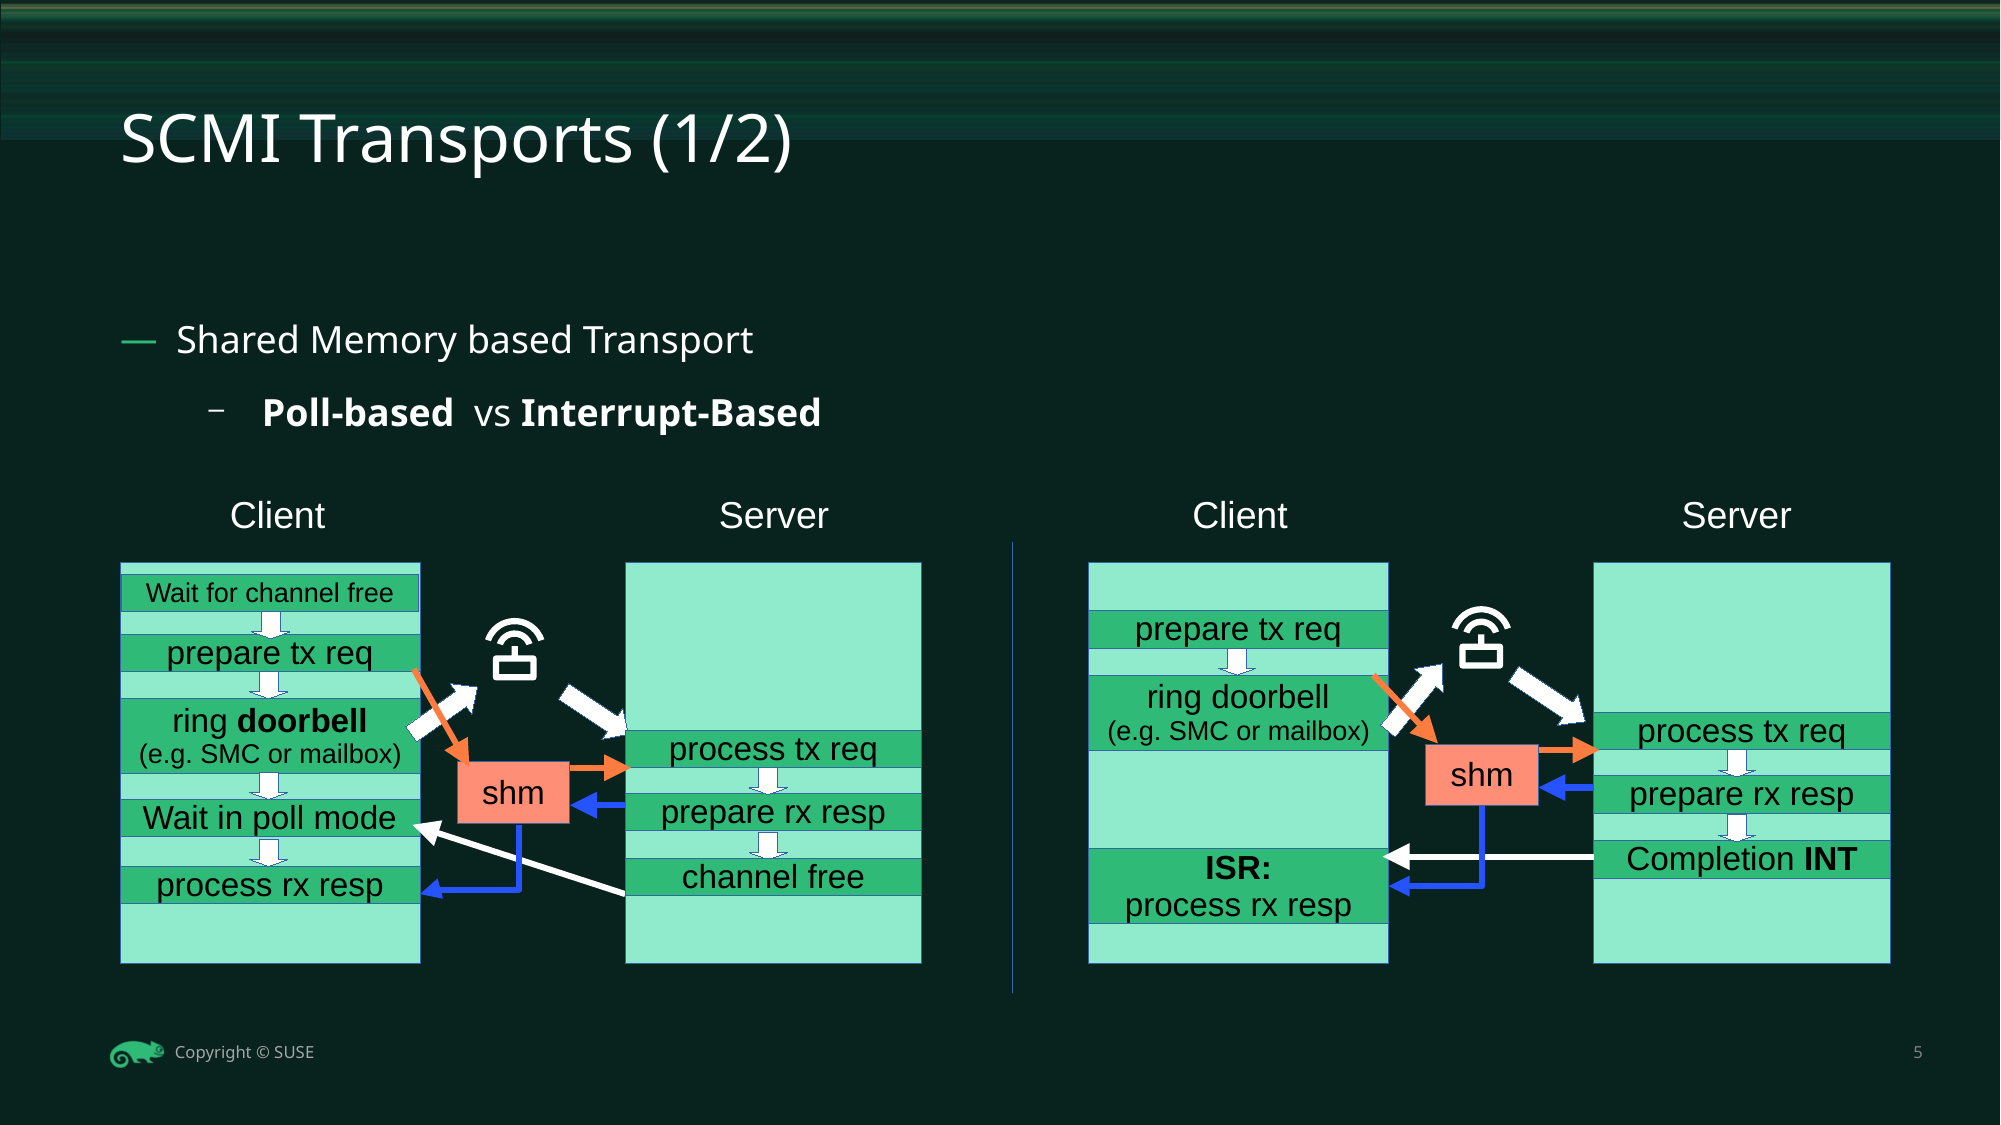

SCMI Transports (1/2)
# Shared Memory based Transport
Poll-based vs Interrupt-Based
Client
Server
Client
Server
Wait for channel free
prepare tx req
prepare tx req
ring doorbell
(e.g. SMC or mailbox)
ring doorbell
(e.g. SMC or mailbox)
process tx req
process tx req
shm
shm
prepare rx resp
prepare rx resp
Wait in poll mode
Completion INT
ISR:
process rx resp
channel free
channel free
process rx resp
5